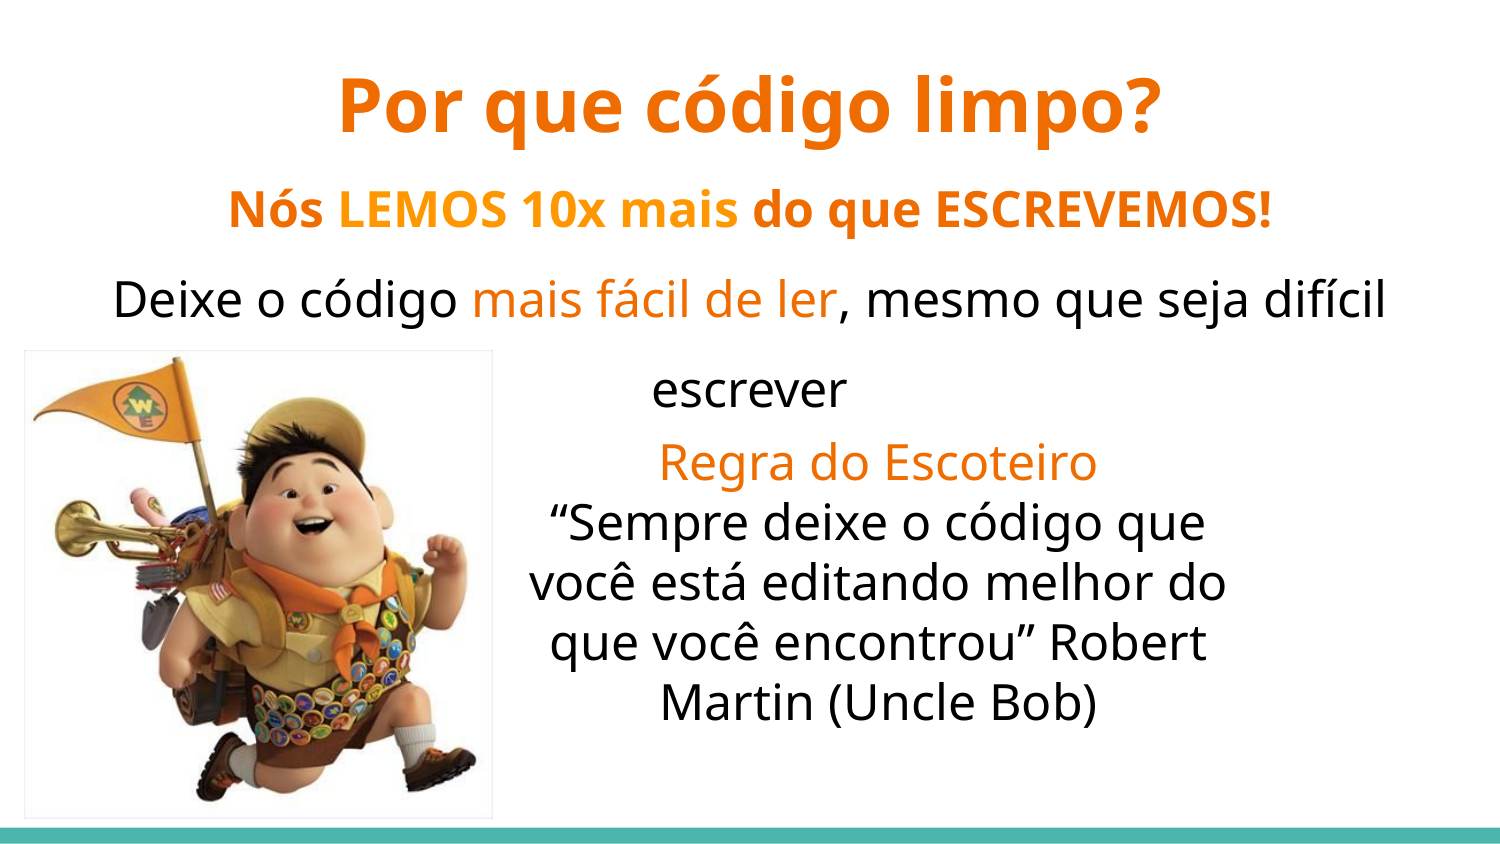

# Por que código limpo? Nós LEMOS 10x mais do que ESCREVEMOS! Deixe o código mais fácil de ler, mesmo que seja difícil escrever
Regra do Escoteiro
“Sempre deixe o código que você está editando melhor do que você encontrou” Robert Martin (Uncle Bob)